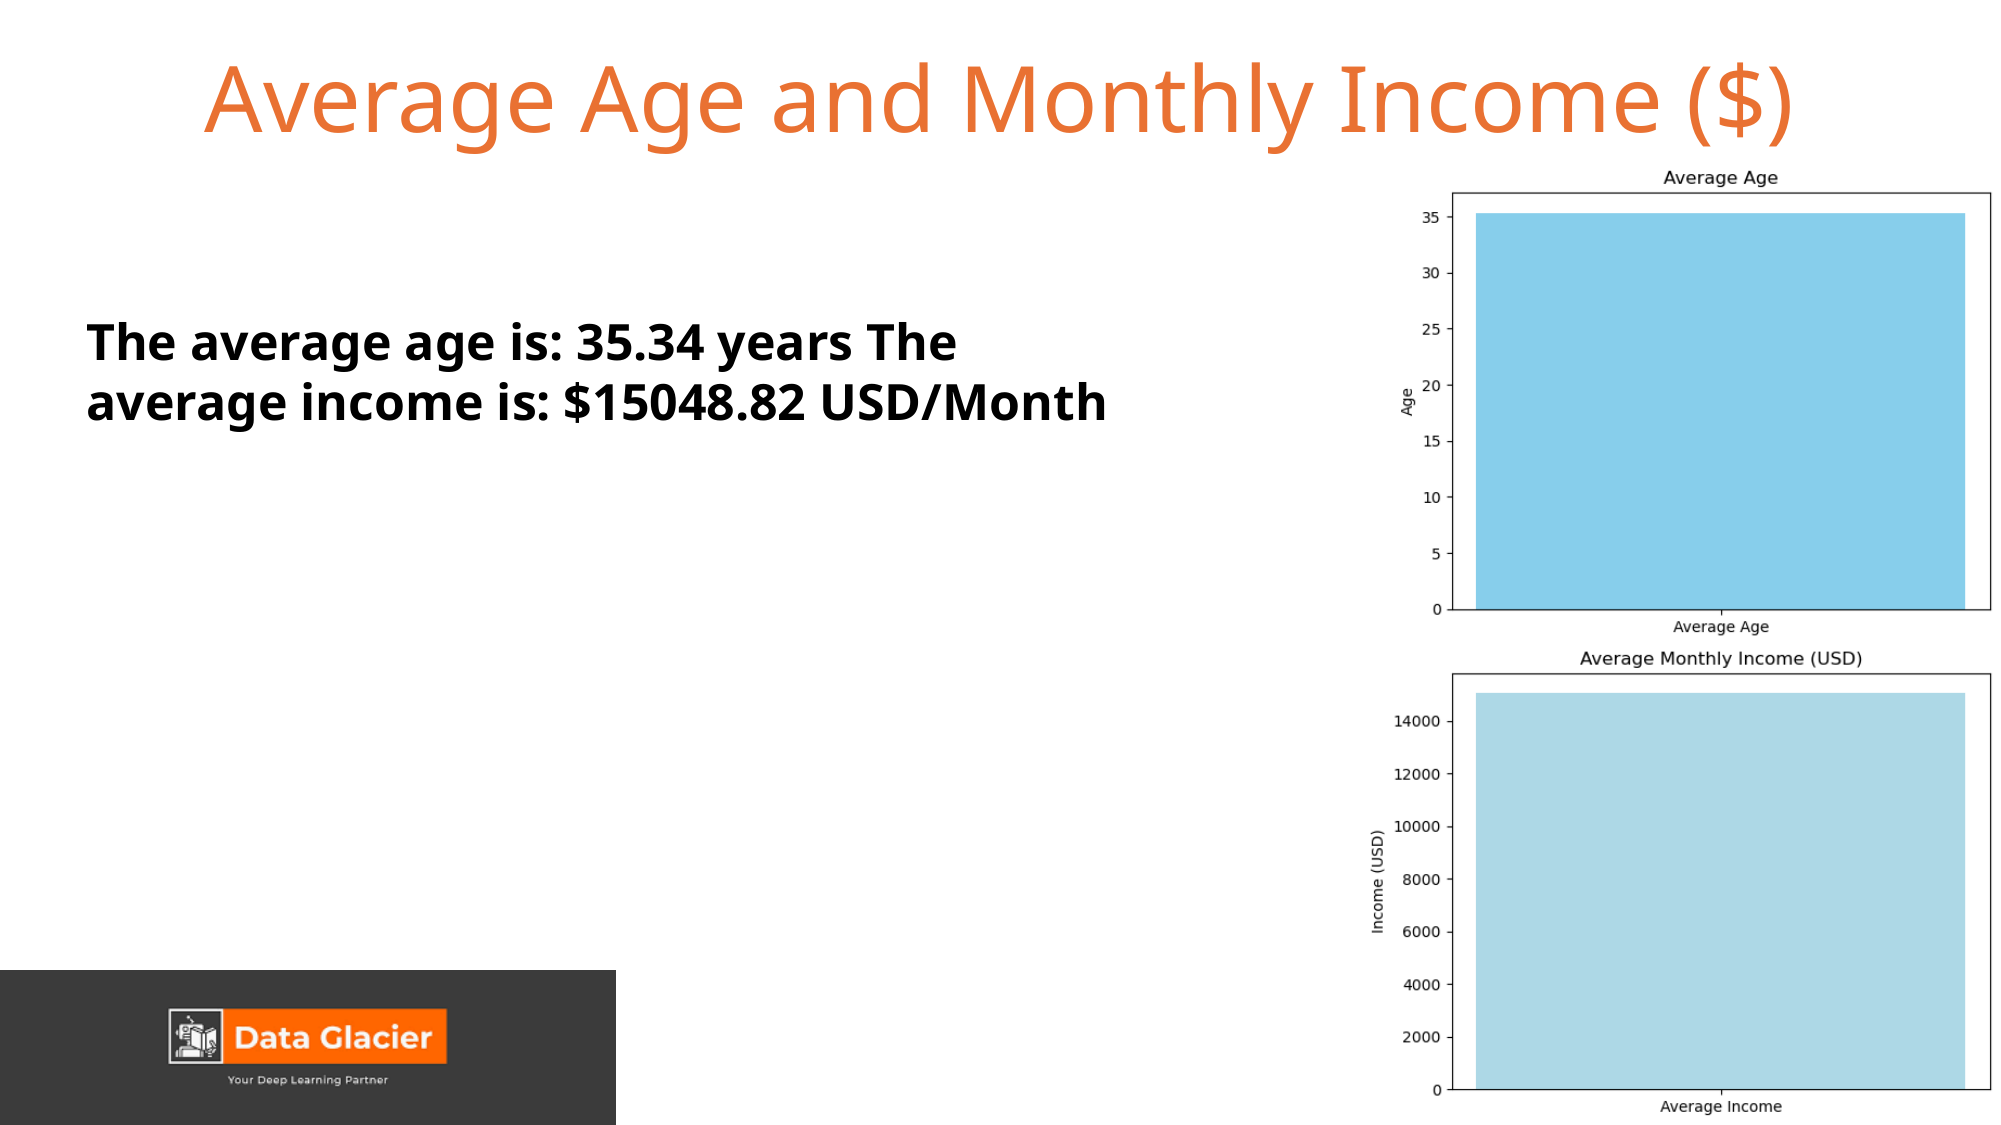

# Average Age and Monthly Income ($)
The average age is: 35.34 years The average income is: $15048.82 USD/Month